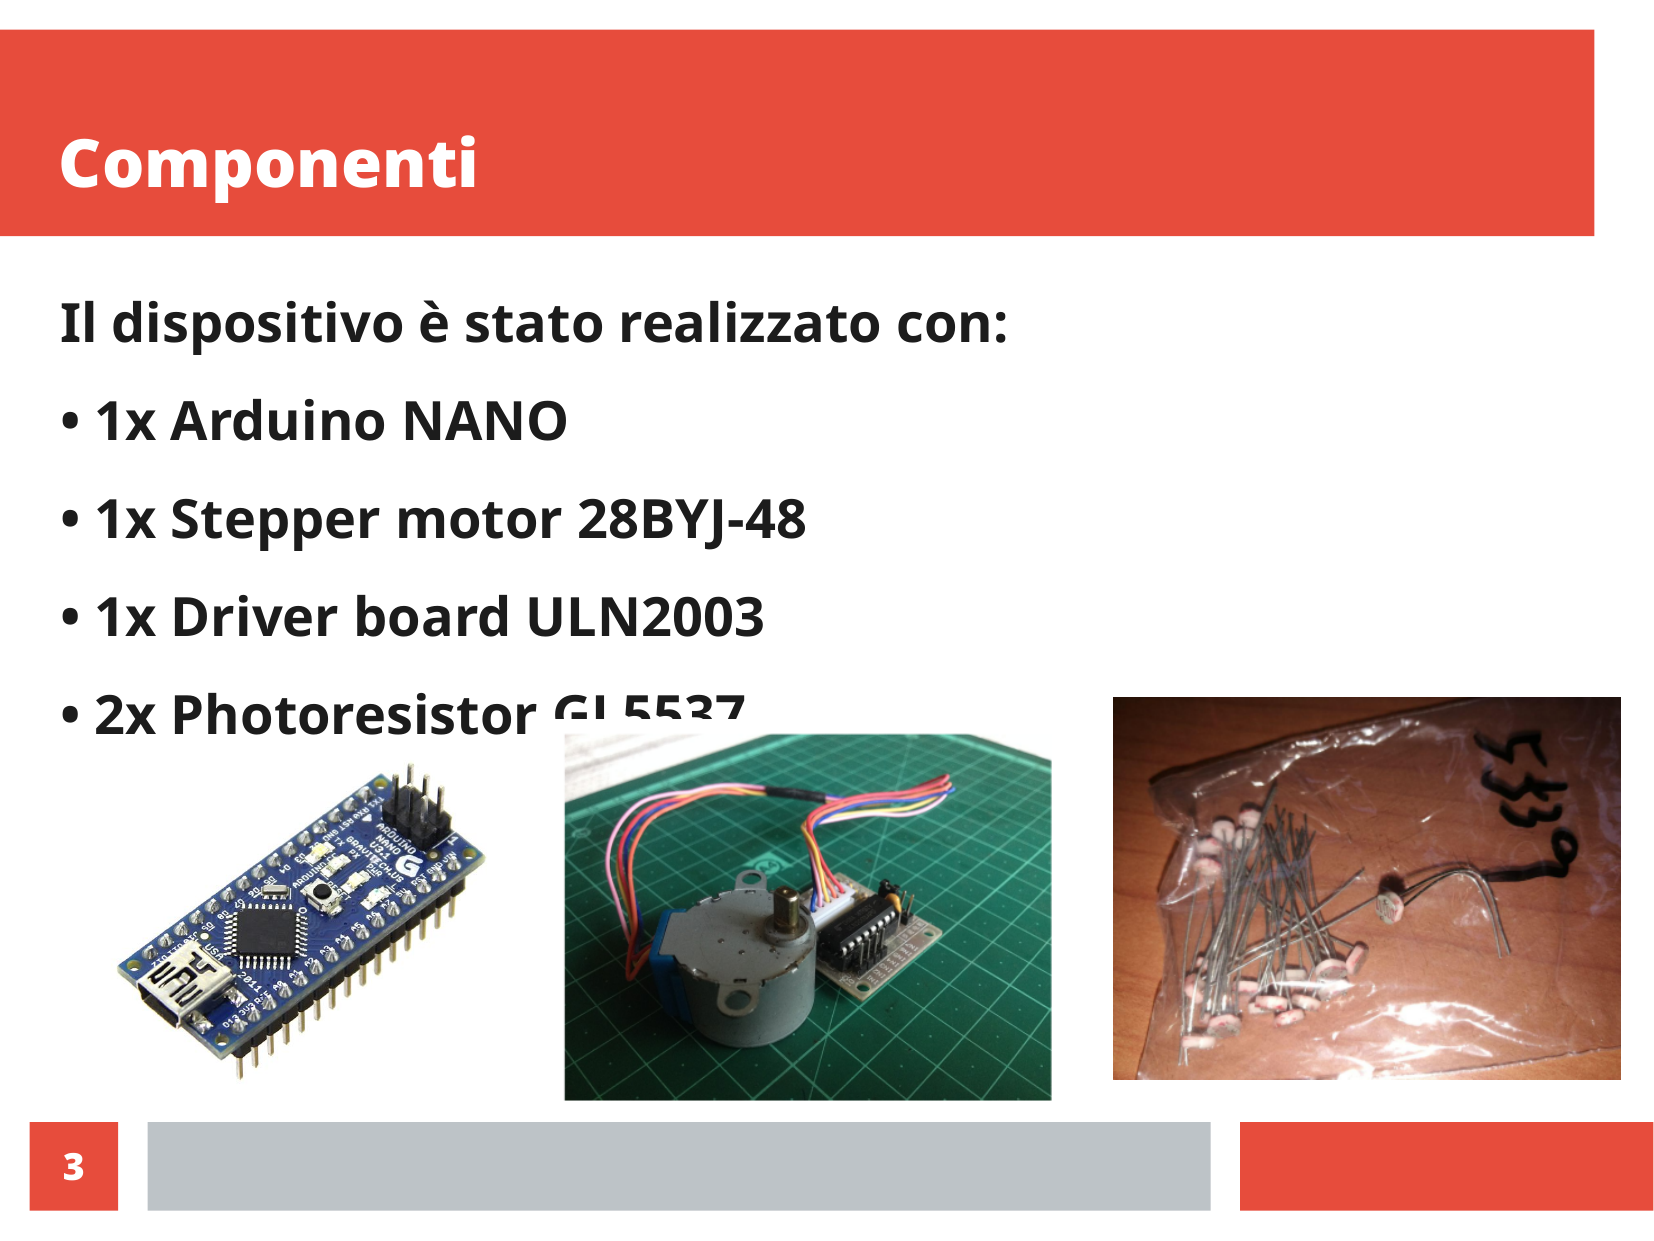

# Componenti
Il dispositivo è stato realizzato con:
• 1x Arduino NANO
• 1x Stepper motor 28BYJ-48
• 1x Driver board ULN2003
• 2x Photoresistor GL5537
3